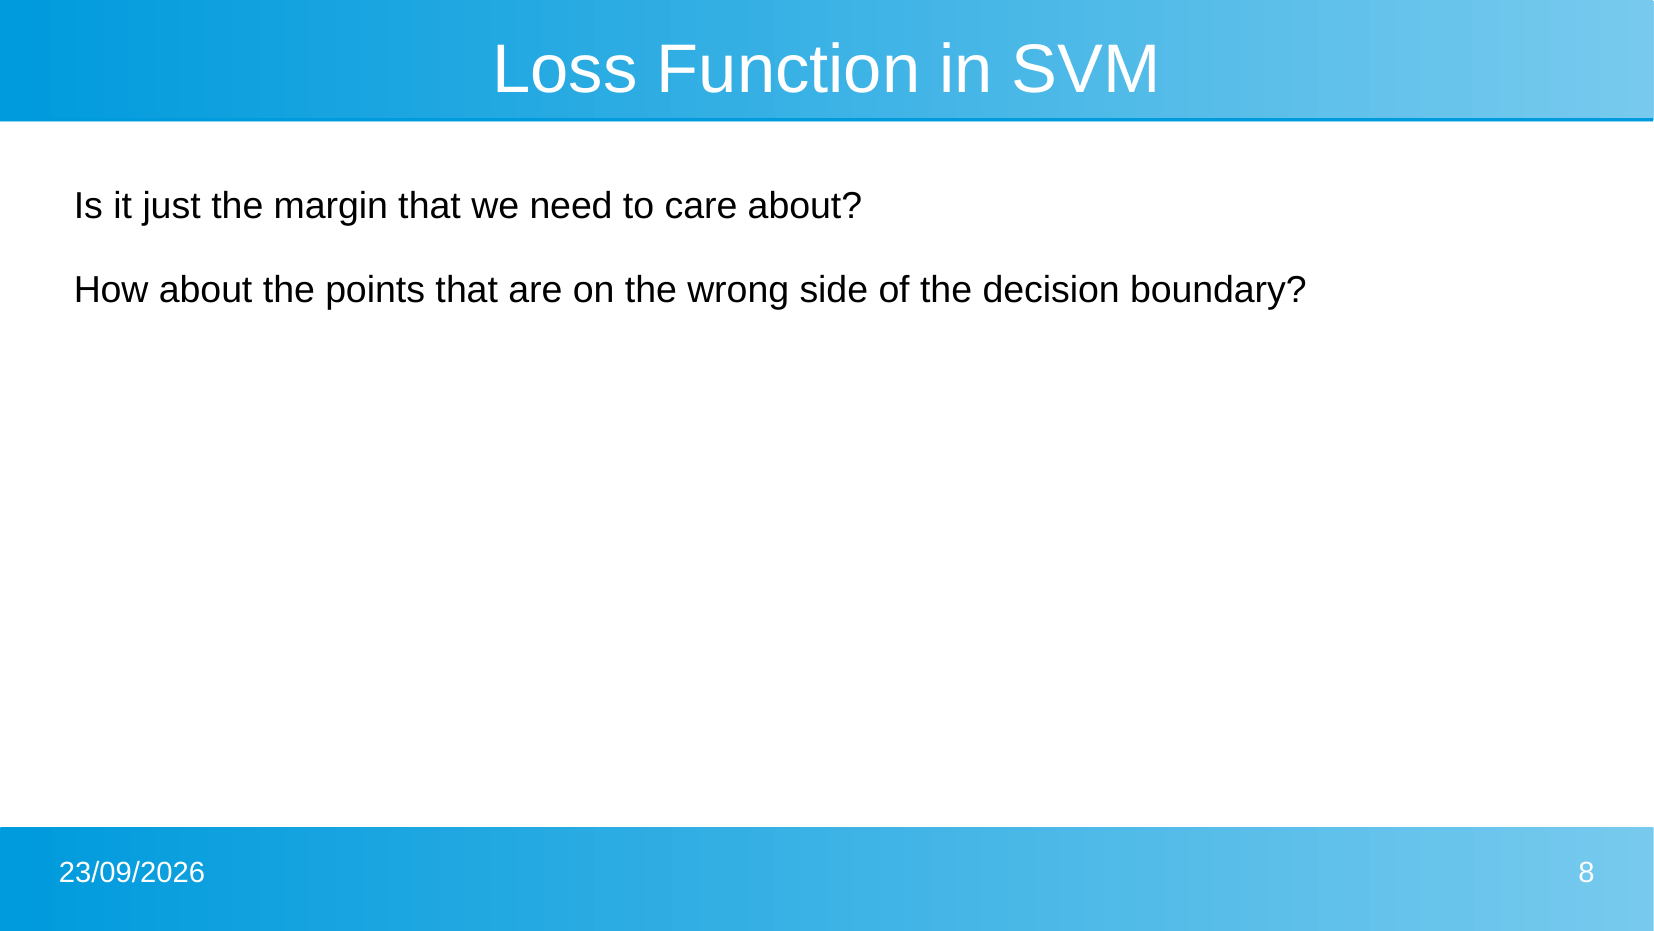

# Loss Function in SVM
Is it just the margin that we need to care about?
How about the points that are on the wrong side of the decision boundary?
8